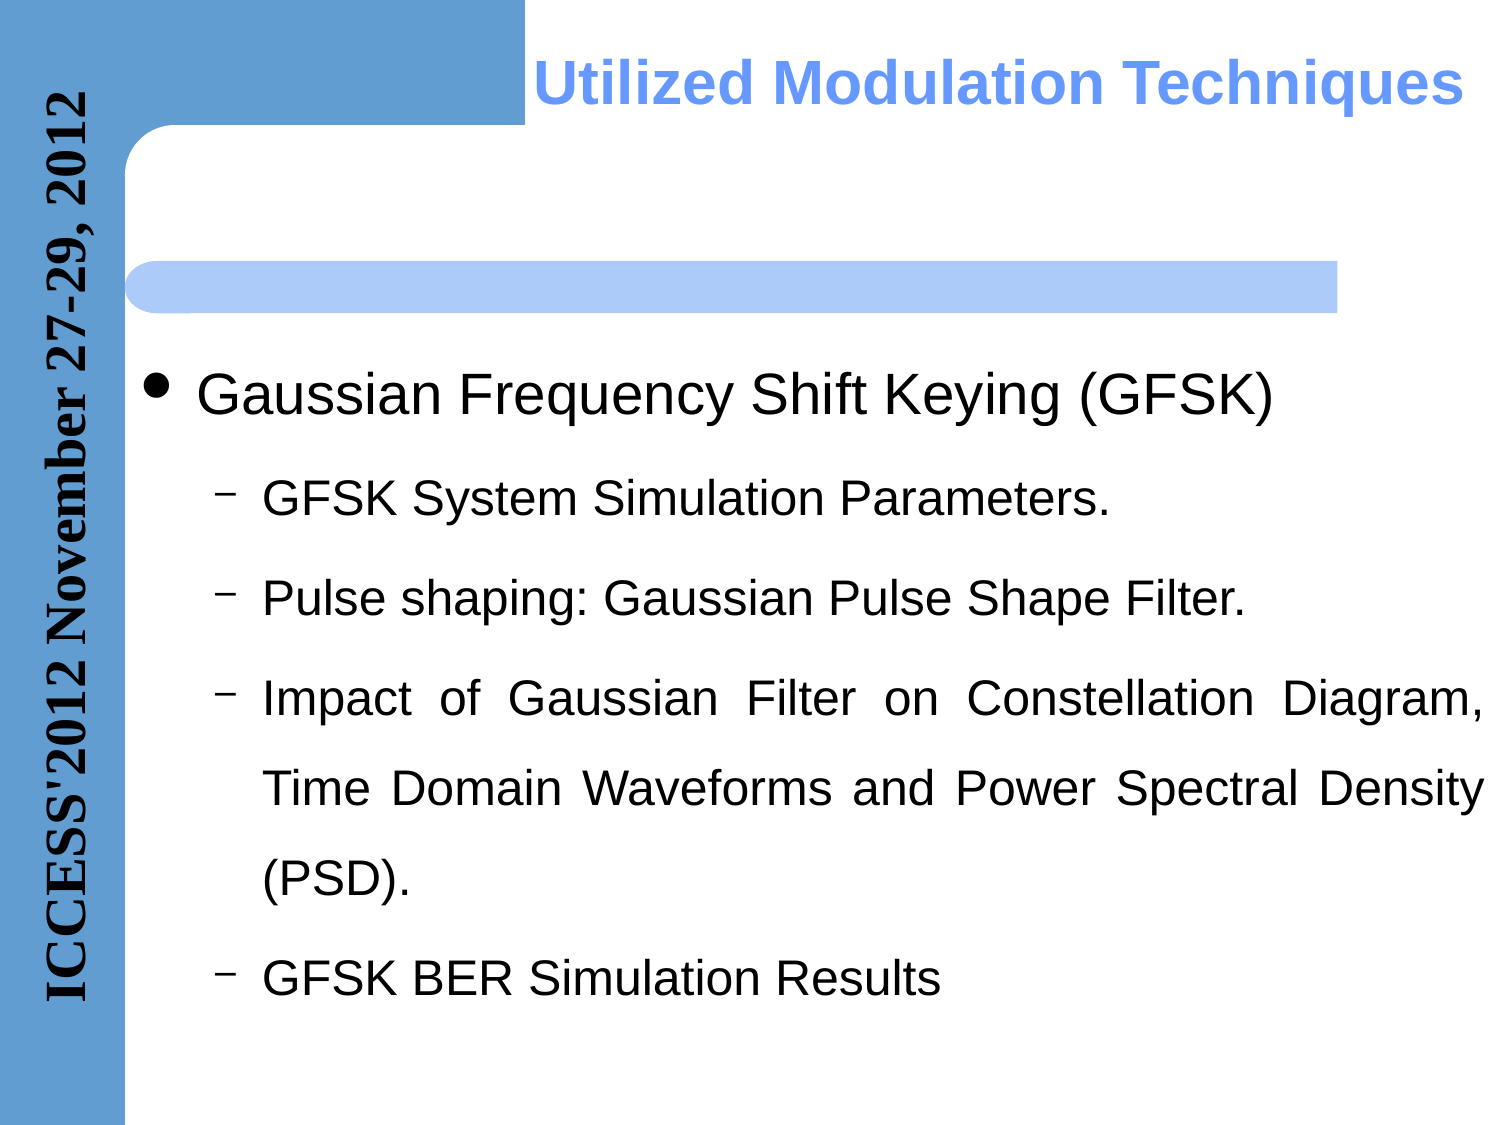

# Utilized Modulation Techniques
Gaussian Frequency Shift Keying (GFSK)
GFSK System Simulation Parameters.
Pulse shaping: Gaussian Pulse Shape Filter.
Impact of Gaussian Filter on Constellation Diagram, Time Domain Waveforms and Power Spectral Density (PSD).
GFSK BER Simulation Results